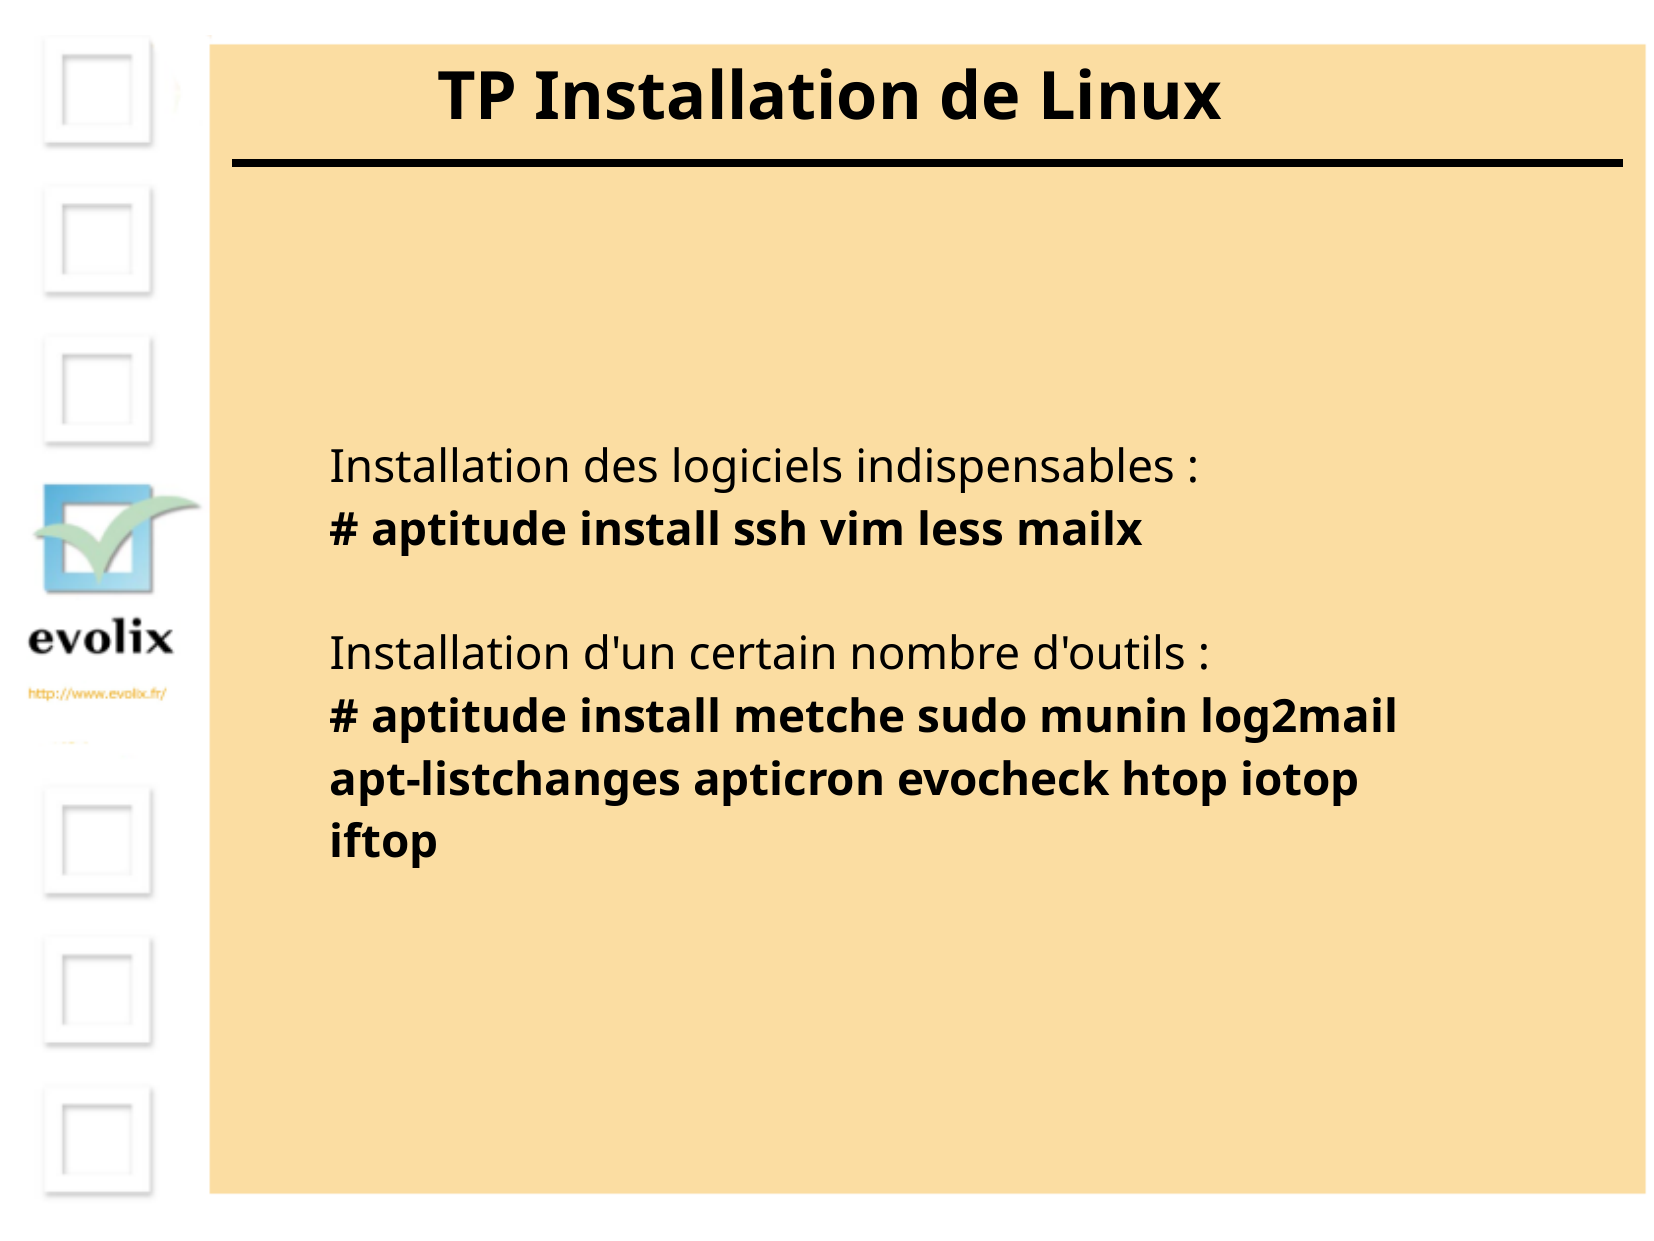

# TP Installation de Linux
Installation des logiciels indispensables :
# aptitude install ssh vim less mailx
Installation d'un certain nombre d'outils :
# aptitude install metche sudo munin log2mail apt-listchanges apticron evocheck htop iotop iftop